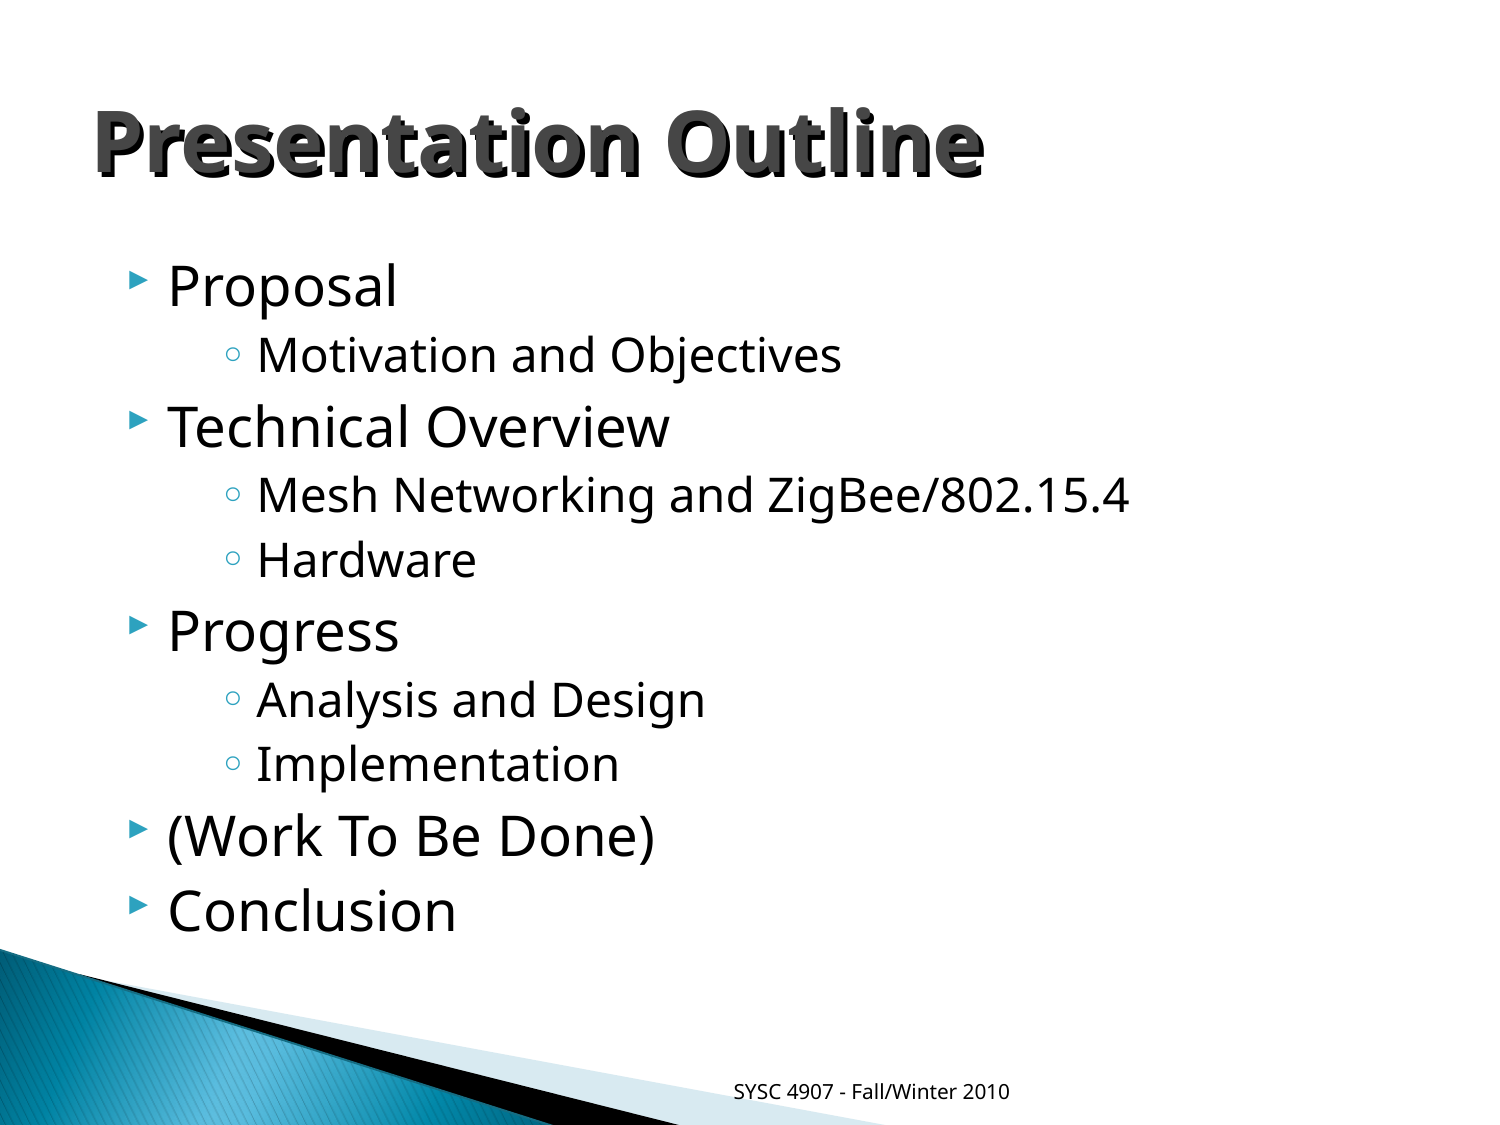

Presentation Outline
# Proposal
Motivation and Objectives
Technical Overview
Mesh Networking and ZigBee/802.15.4
Hardware
Progress
Analysis and Design
Implementation
(Work To Be Done)
Conclusion
SYSC 4907 - Fall/Winter 2010